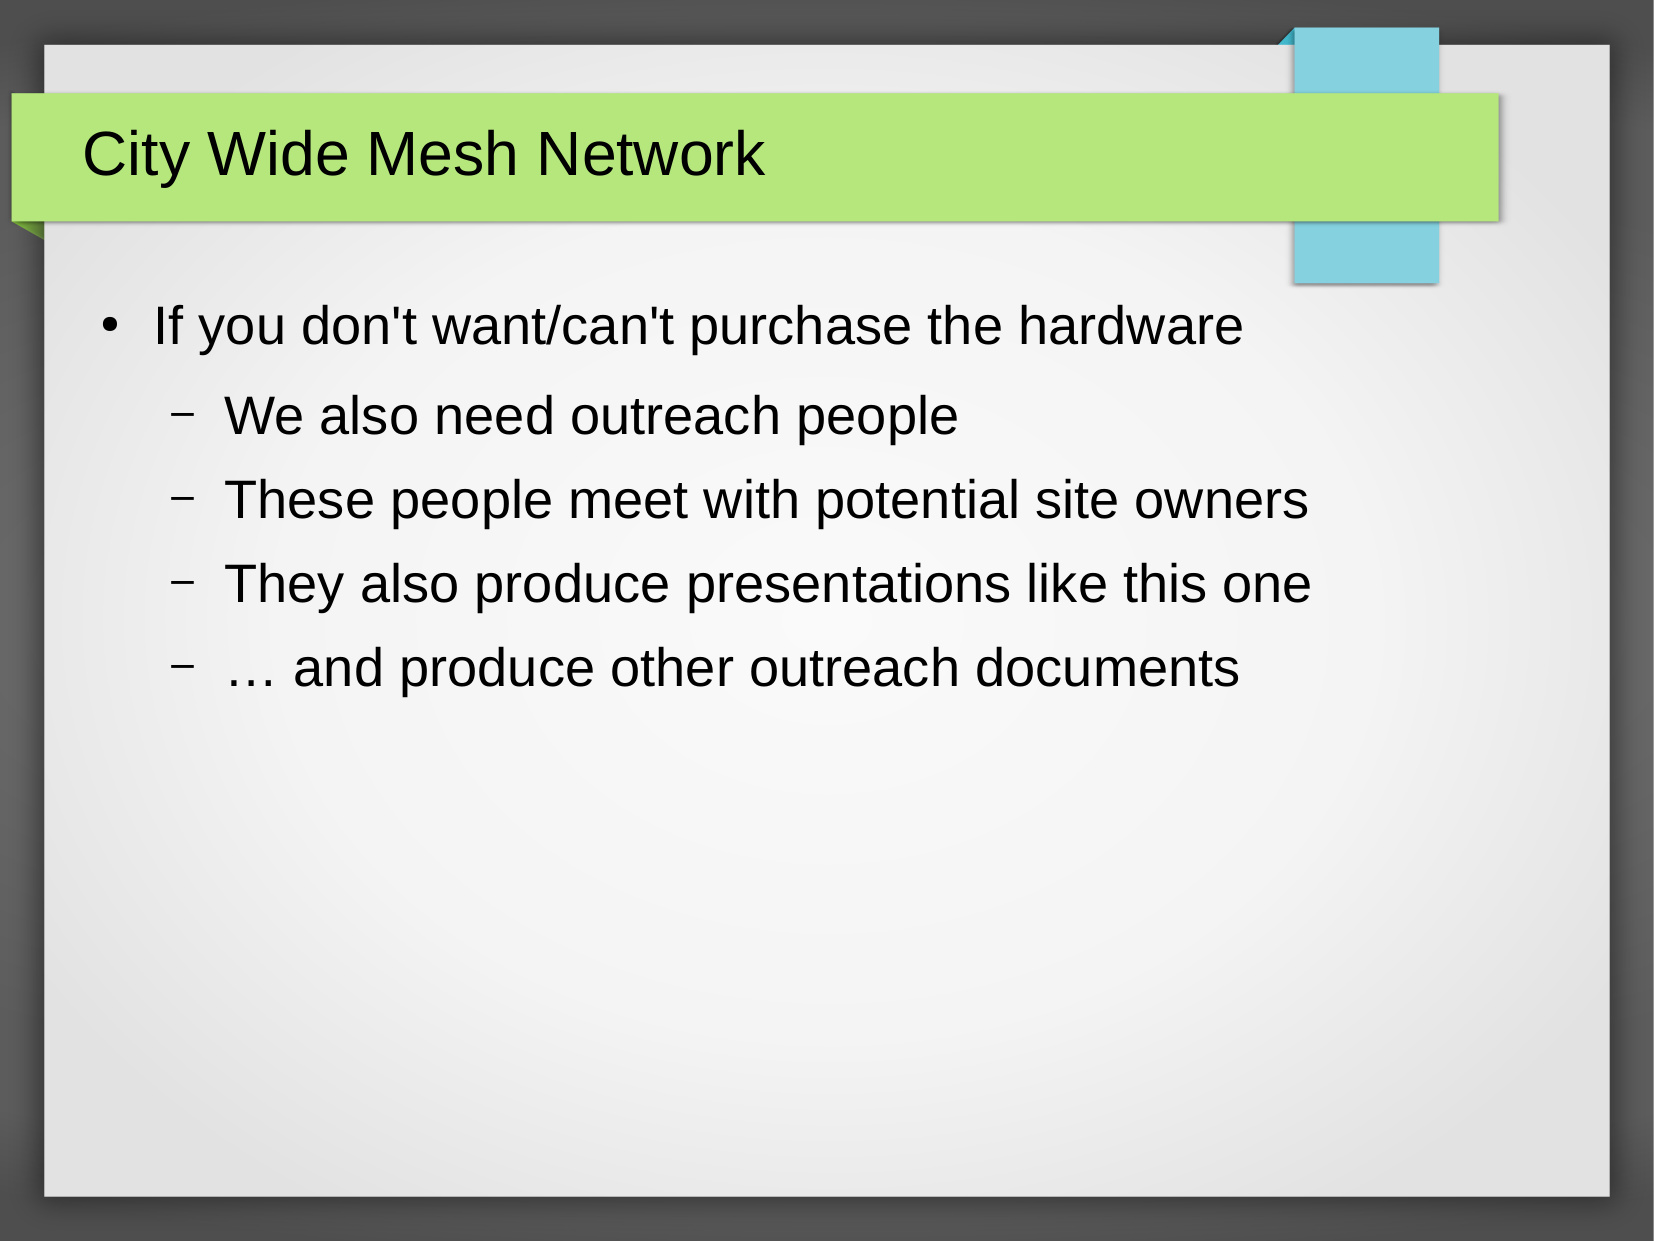

# City Wide Mesh Network
If you don't want/can't purchase the hardware
We also need outreach people
These people meet with potential site owners
They also produce presentations like this one
… and produce other outreach documents